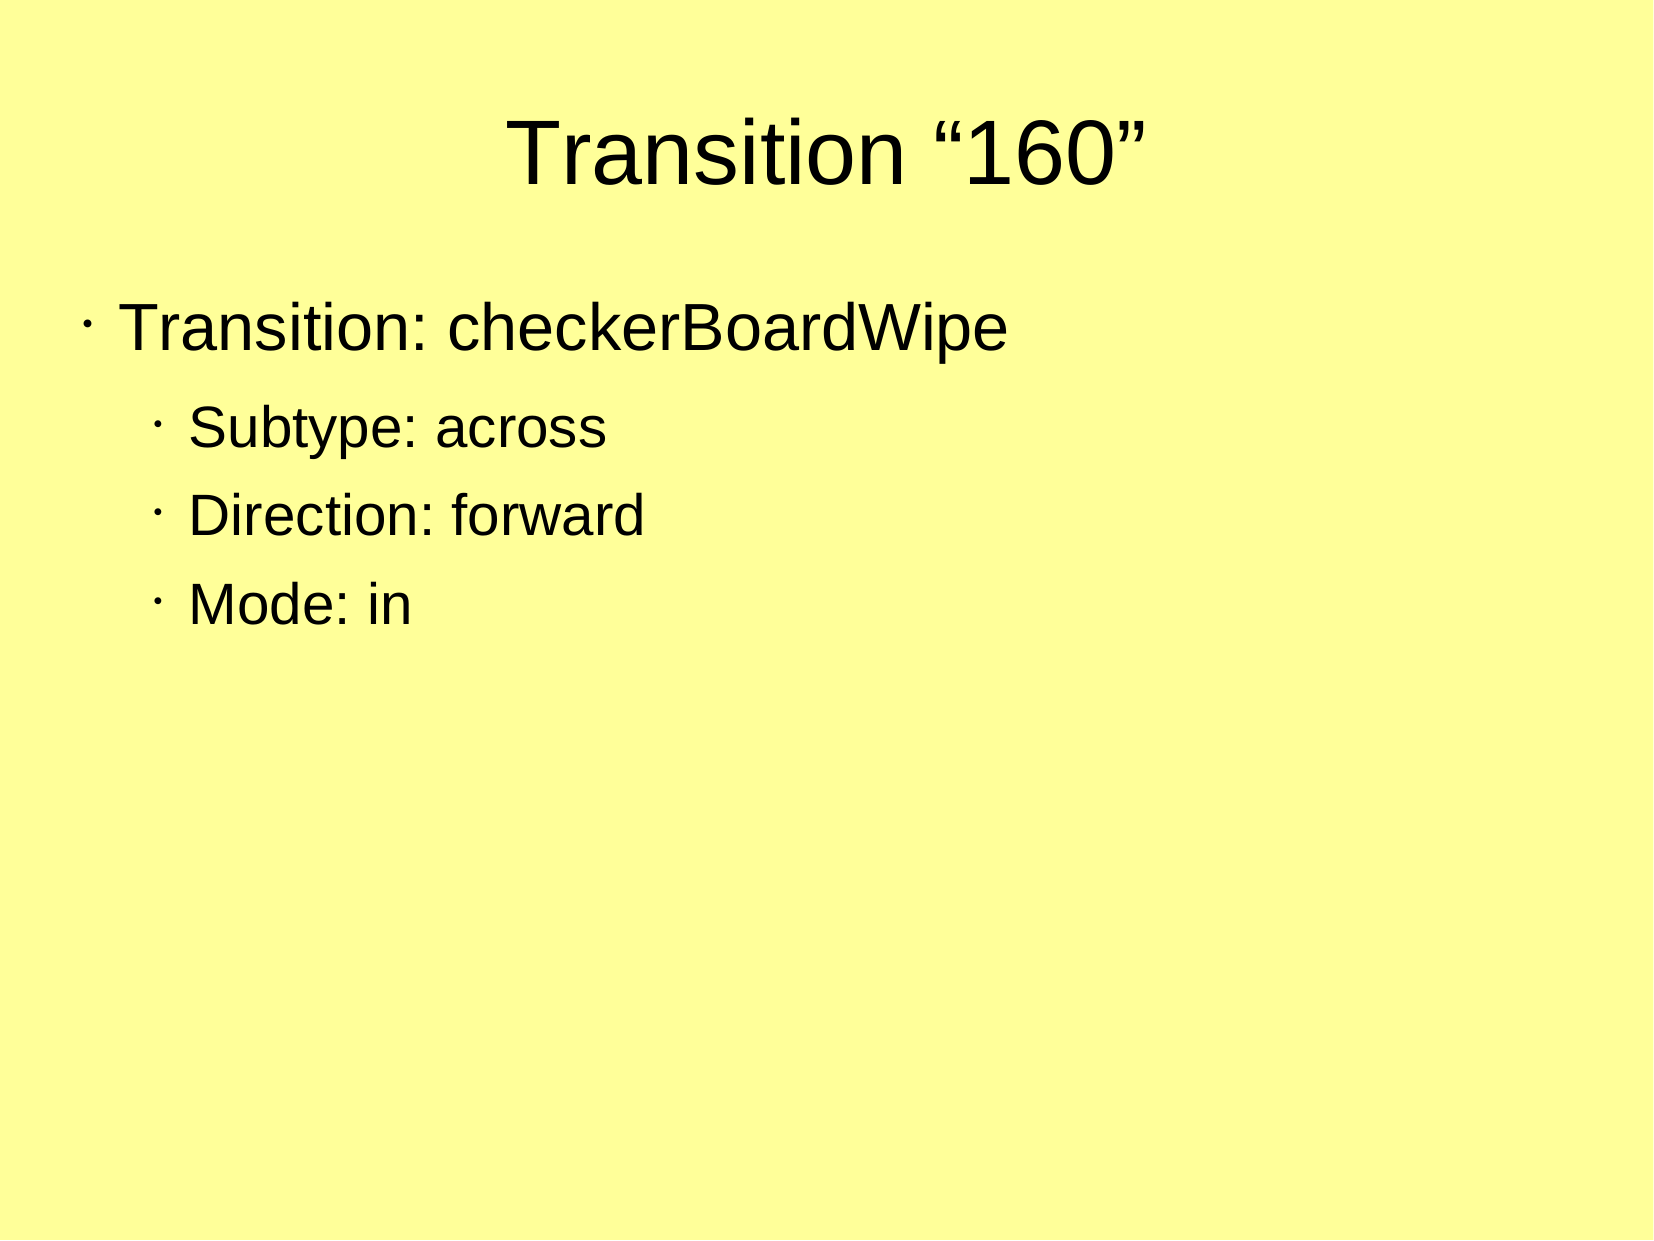

# Transition “160”
Transition: checkerBoardWipe
Subtype: across
Direction: forward
Mode: in